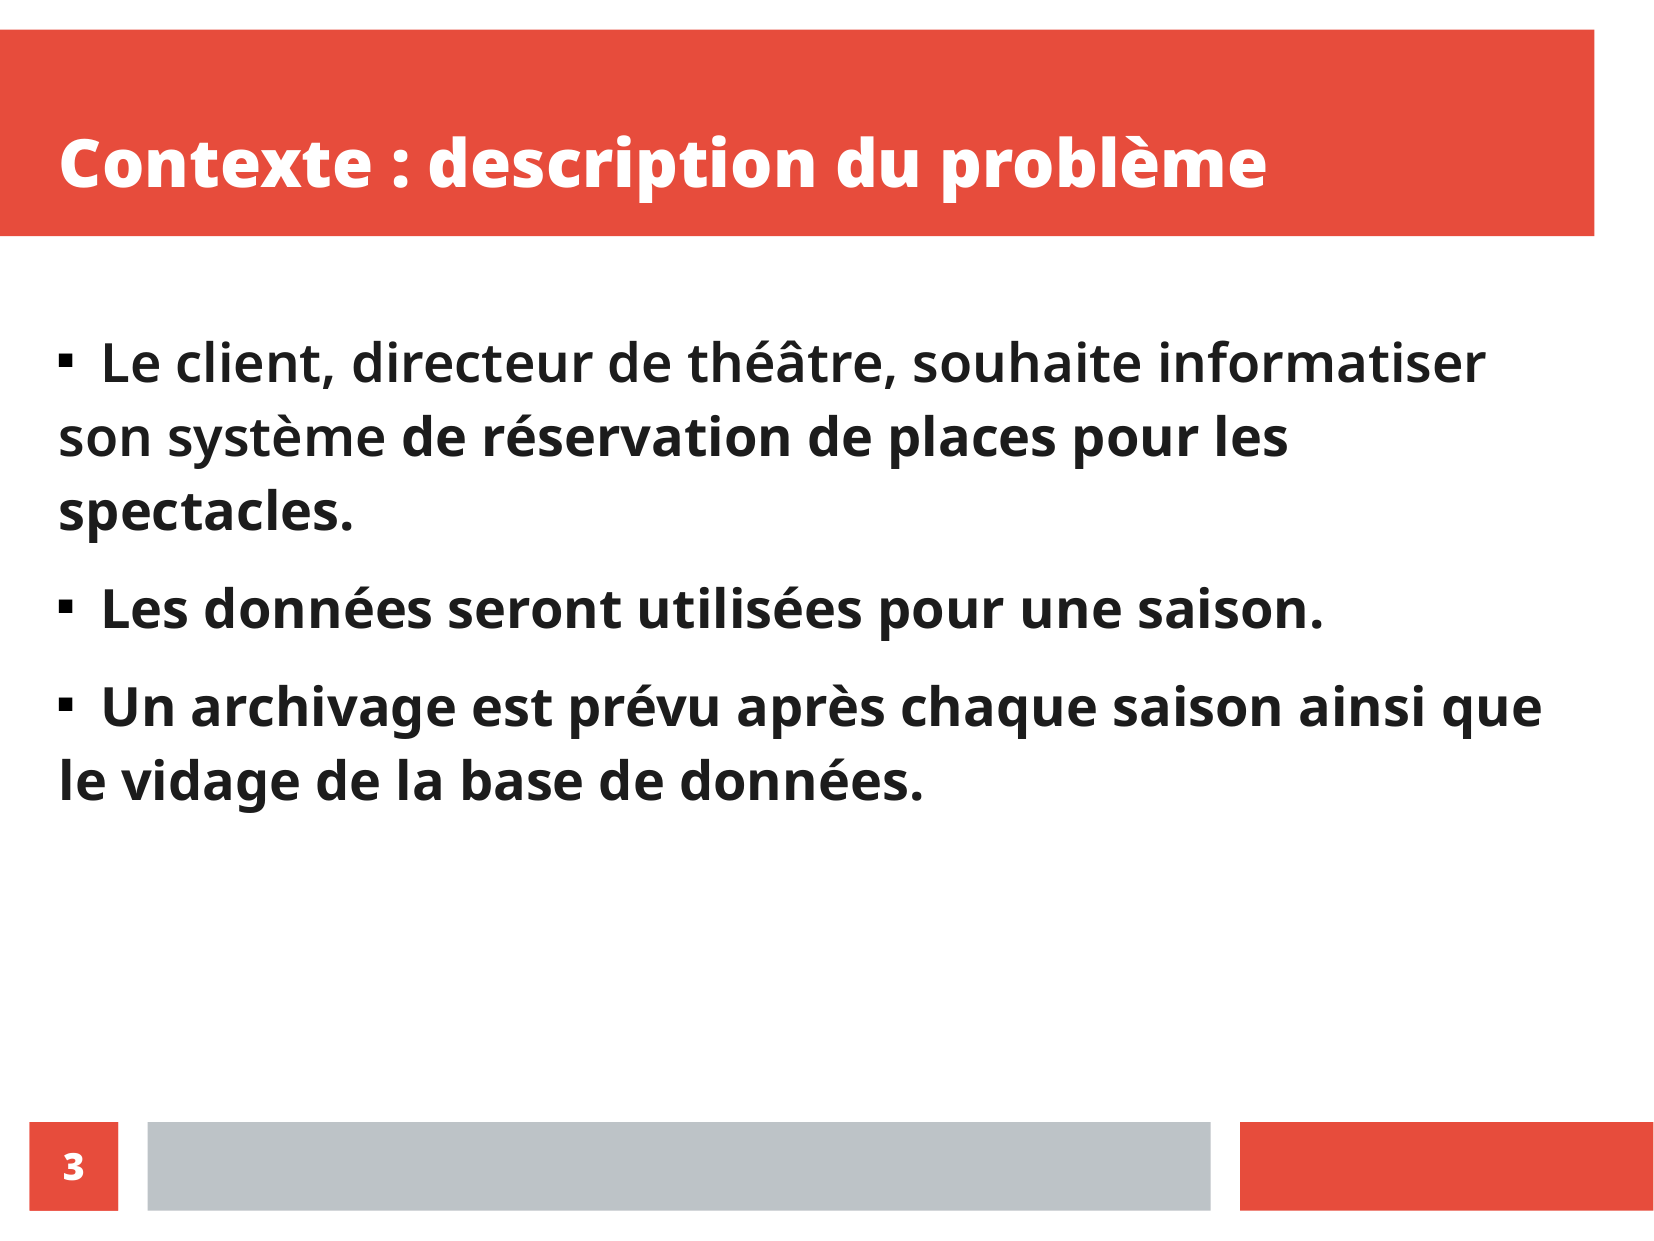

# Contexte : description du problème
 Le client, directeur de théâtre, souhaite informatiser son système de réservation de places pour les spectacles.
 Les données seront utilisées pour une saison.
 Un archivage est prévu après chaque saison ainsi que le vidage de la base de données.
3